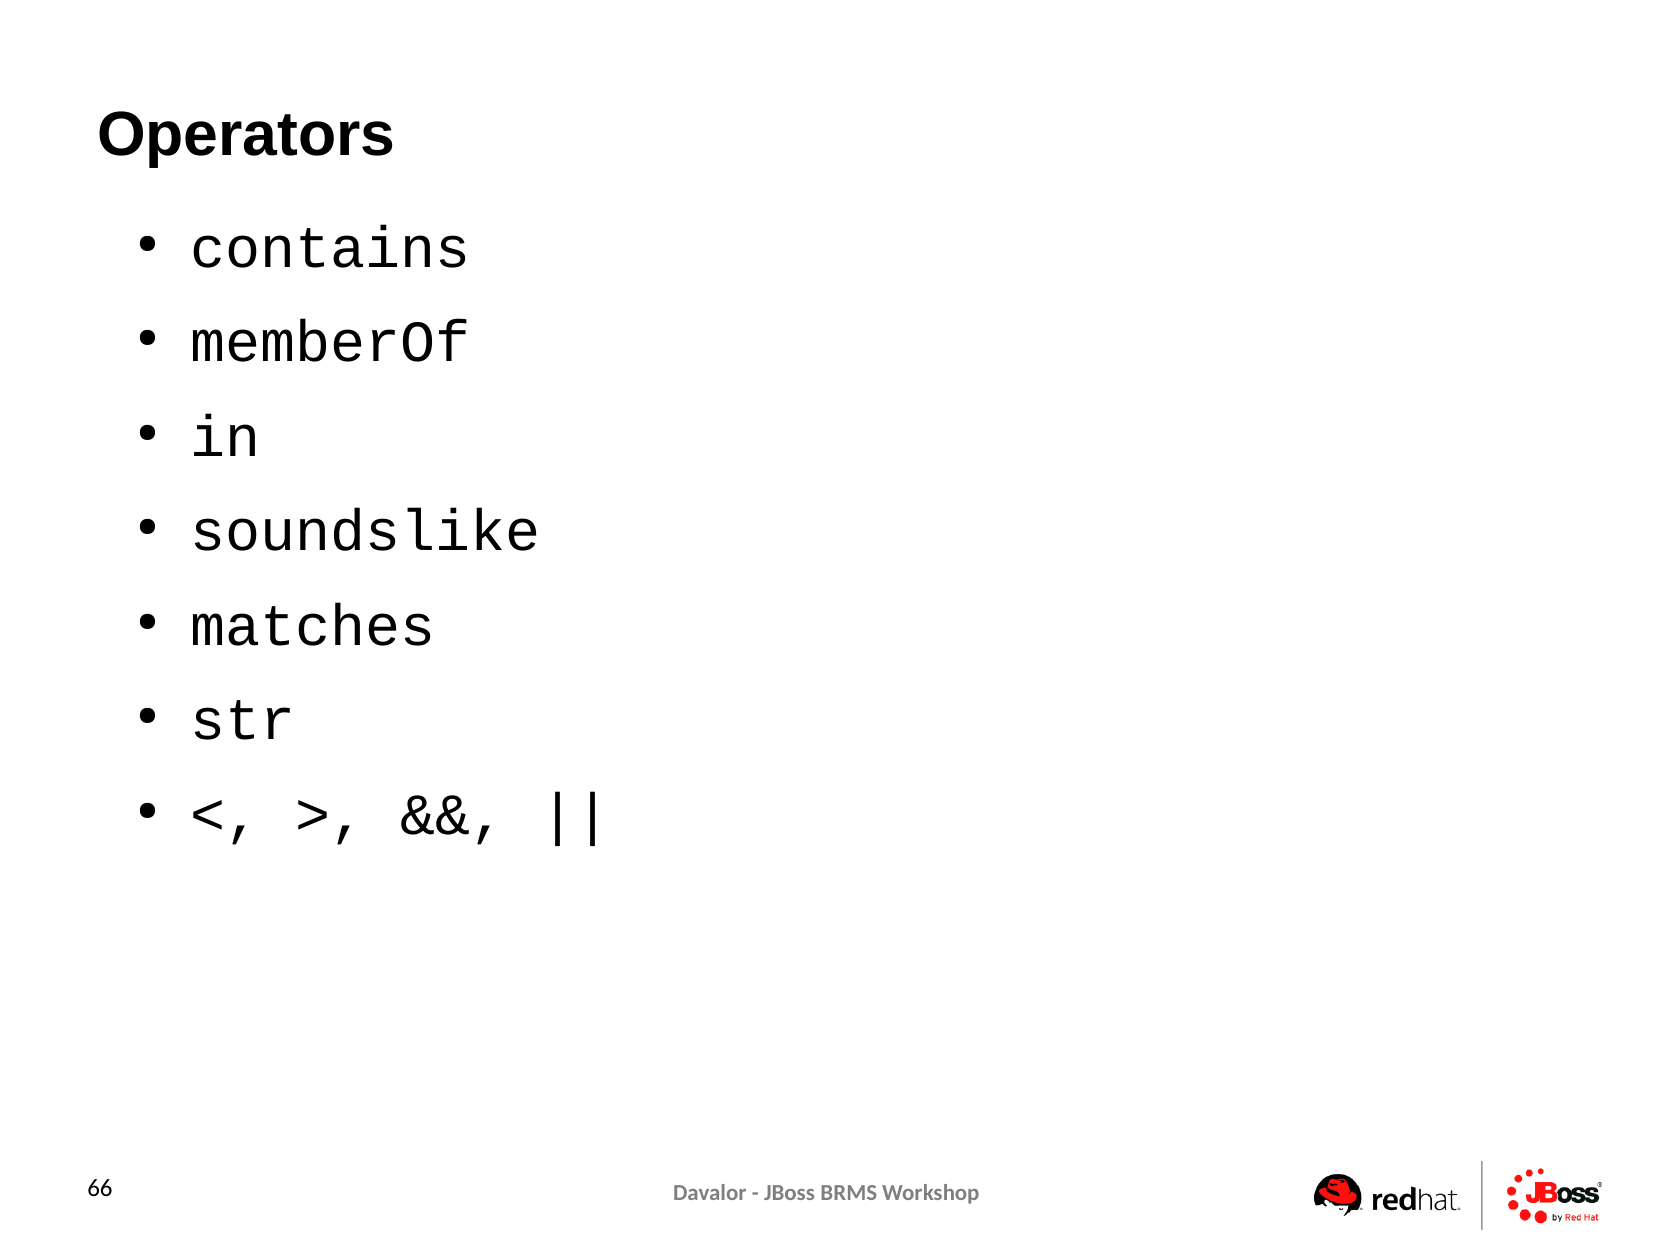

# Operators
contains
memberOf
in
soundslike
matches
str
<, >, &&, ||